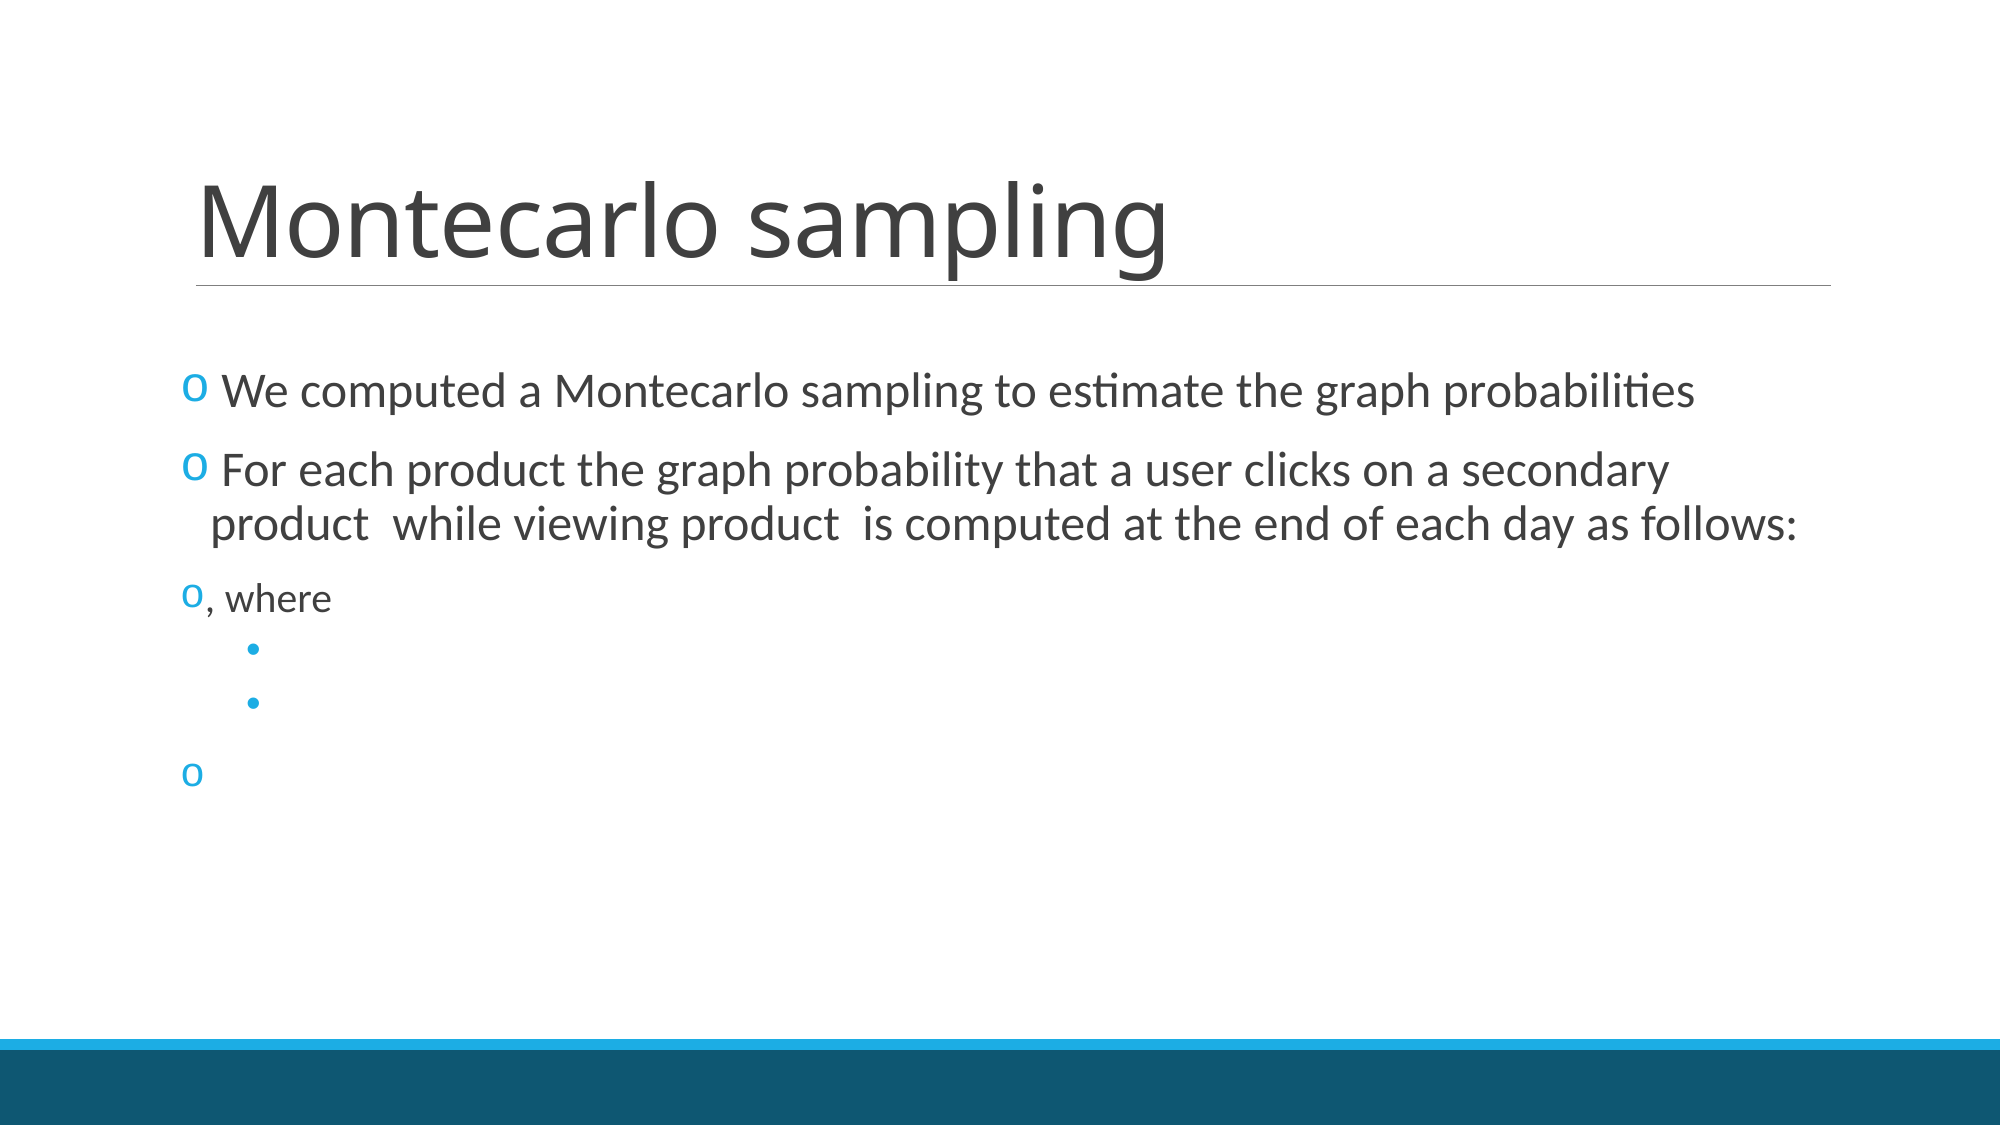

# Montecarlo sampling
 We computed a Montecarlo sampling to estimate the graph probabilities
 For each product the graph probability that a user clicks on a secondary product while viewing product is computed at the end of each day as follows:
, where